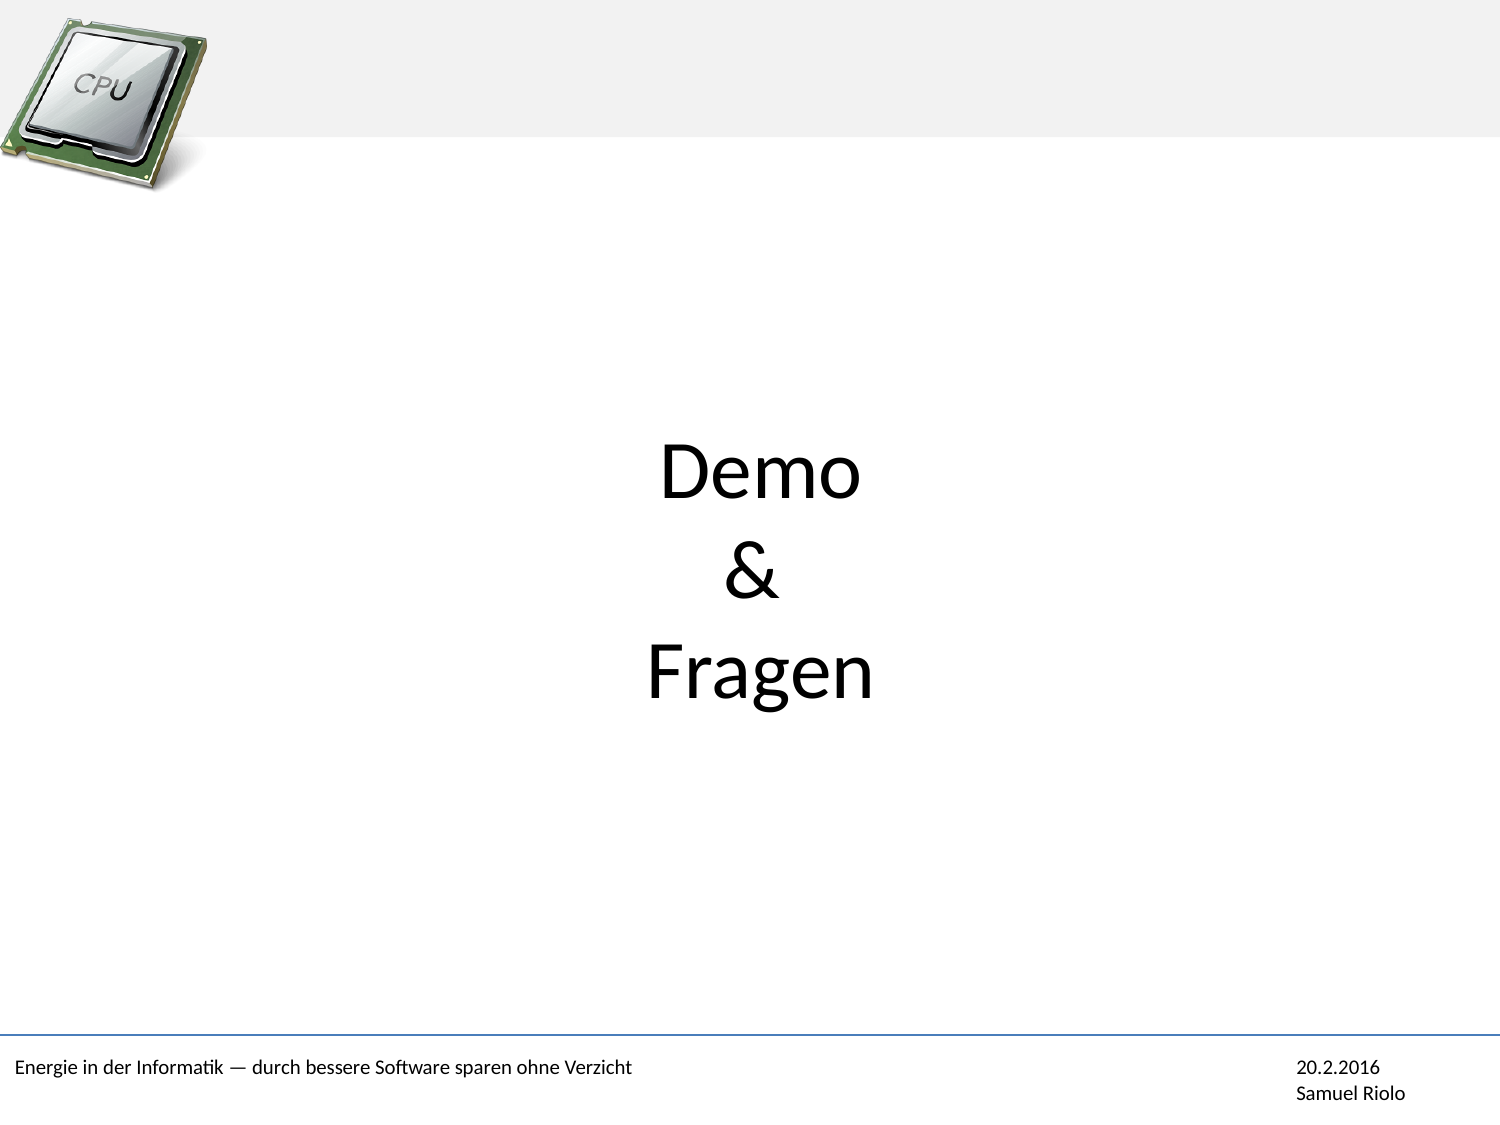

# Demo & Fragen
Energie in der Informatik — durch bessere Software sparen ohne Verzicht
20.2.2016
Samuel Riolo